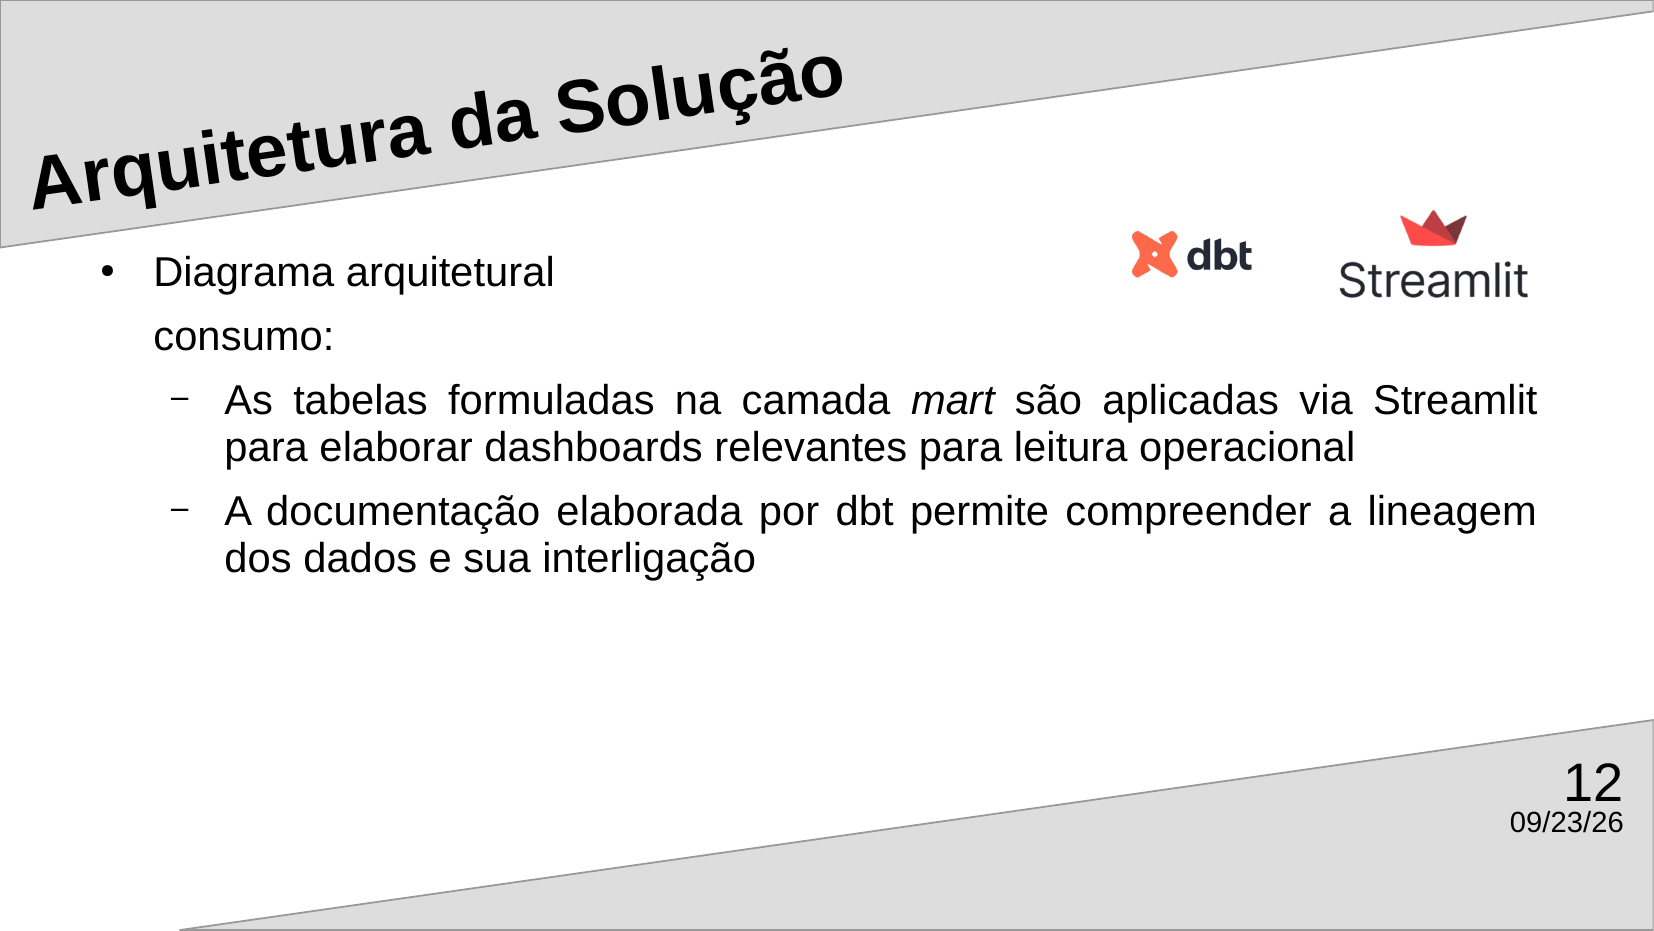

# Arquitetura da Solução
Diagrama arquitetural
consumo:
As tabelas formuladas na camada mart são aplicadas via Streamlit para elaborar dashboards relevantes para leitura operacional
A documentação elaborada por dbt permite compreender a lineagem dos dados e sua interligação
12